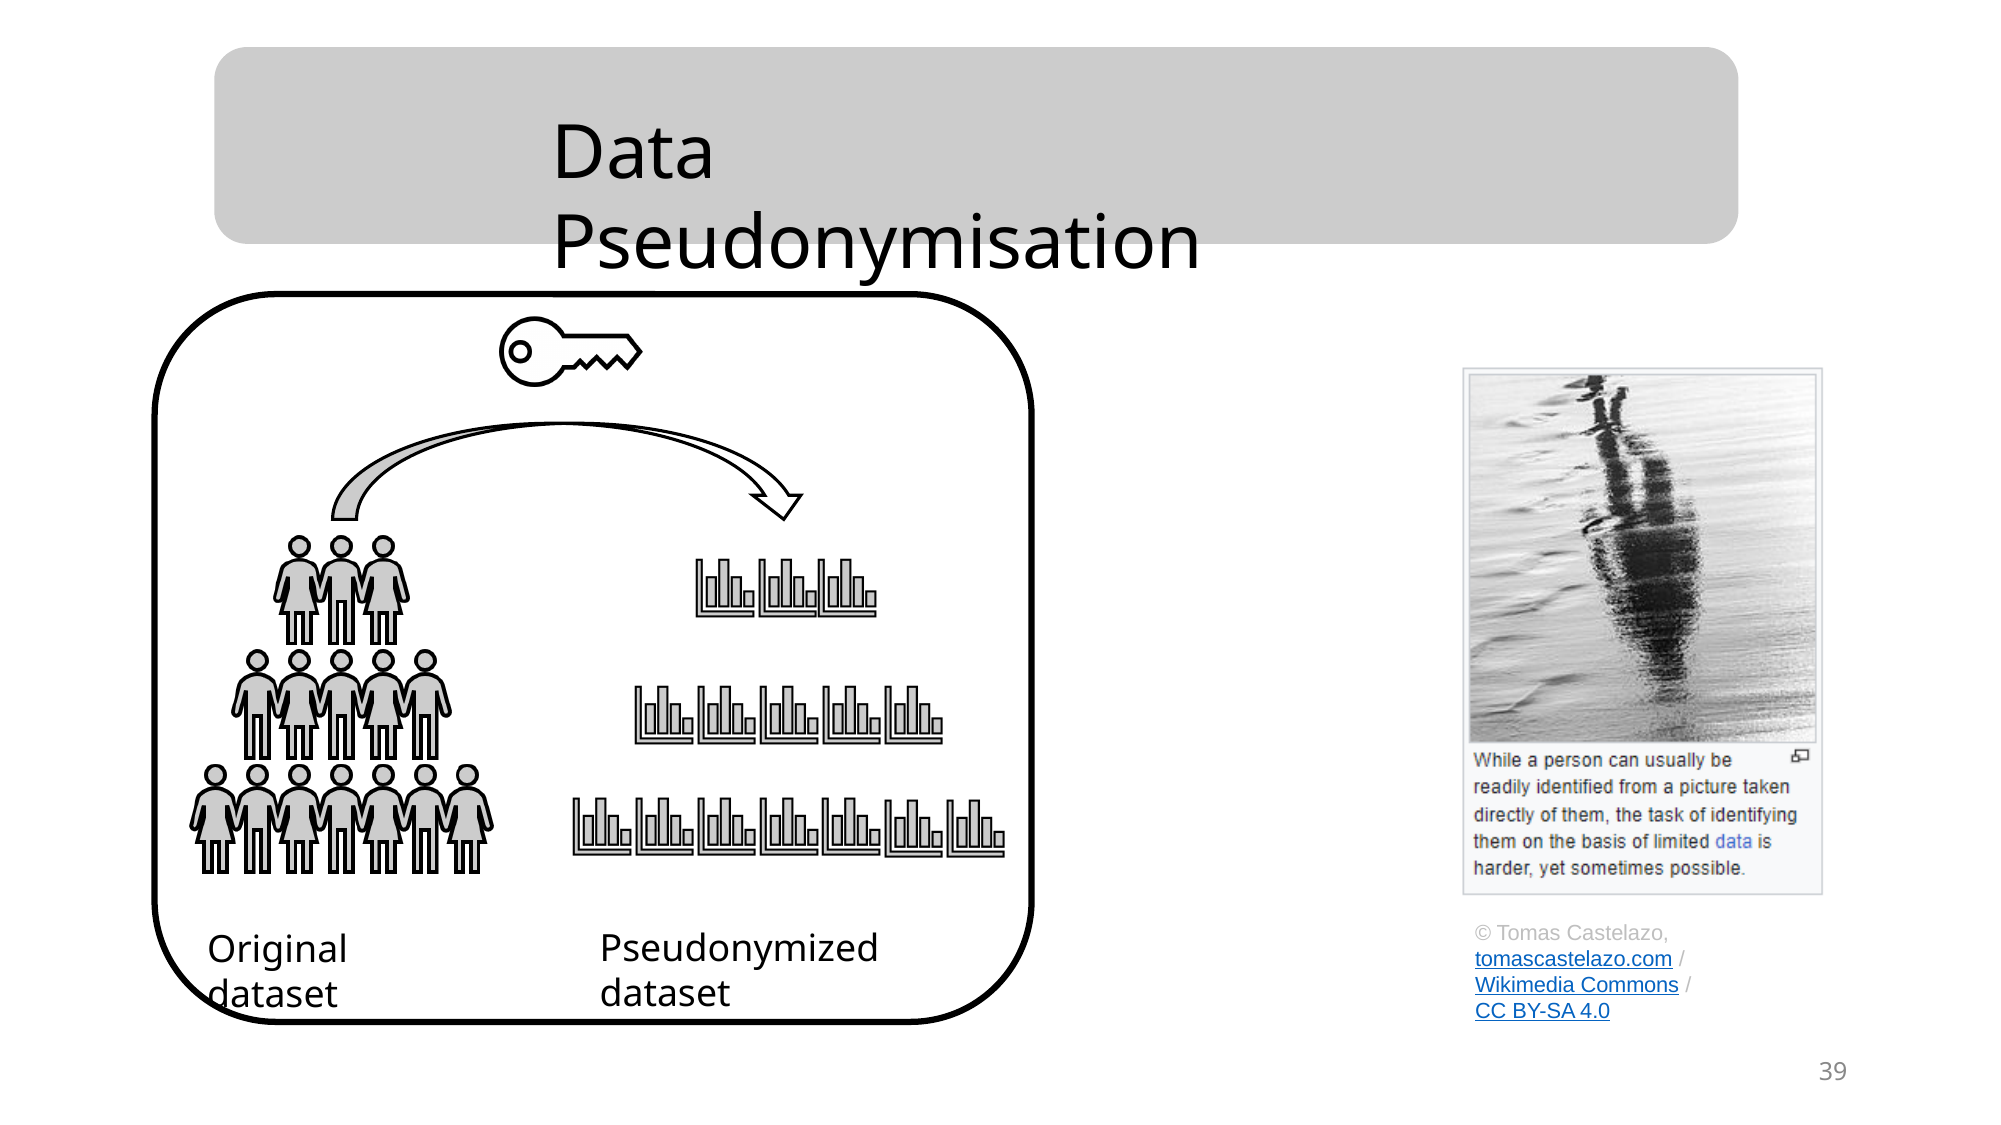

Data Pseudonymisation
Pseudonymized dataset
Original dataset
© Tomas Castelazo,
tomascastelazo.com / Wikimedia Commons / CC BY-SA 4.0